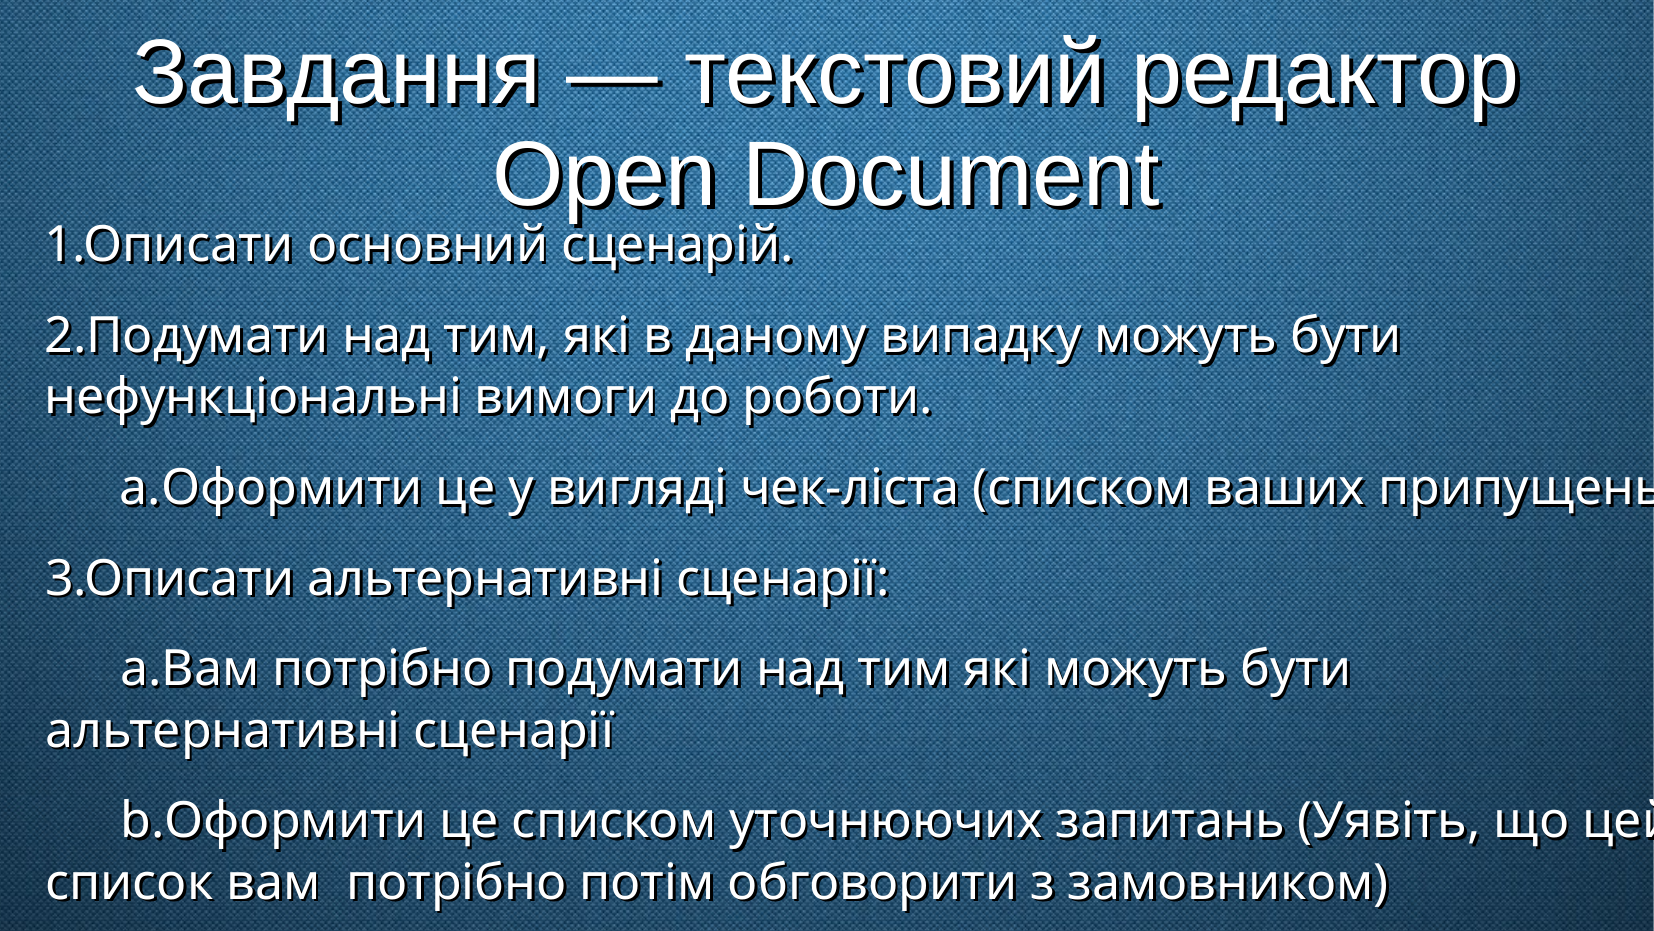

1.Описати основний сценарій.
2.Подумати над тим, які в даному випадку можуть бути нефункціональні вимоги до роботи.
	a.Оформити це у вигляді чек-ліста (списком ваших припущень)
3.Описати альтернативні сценарії:
	a.Вам потрібно подумати над тим які можуть бути альтернативні сценарії
	b.Оформити це списком уточнюючих запитань (Уявіть, що цей список вам потрібно потім обговорити з замовником)
# Завдання — текстовий редактор Open Document